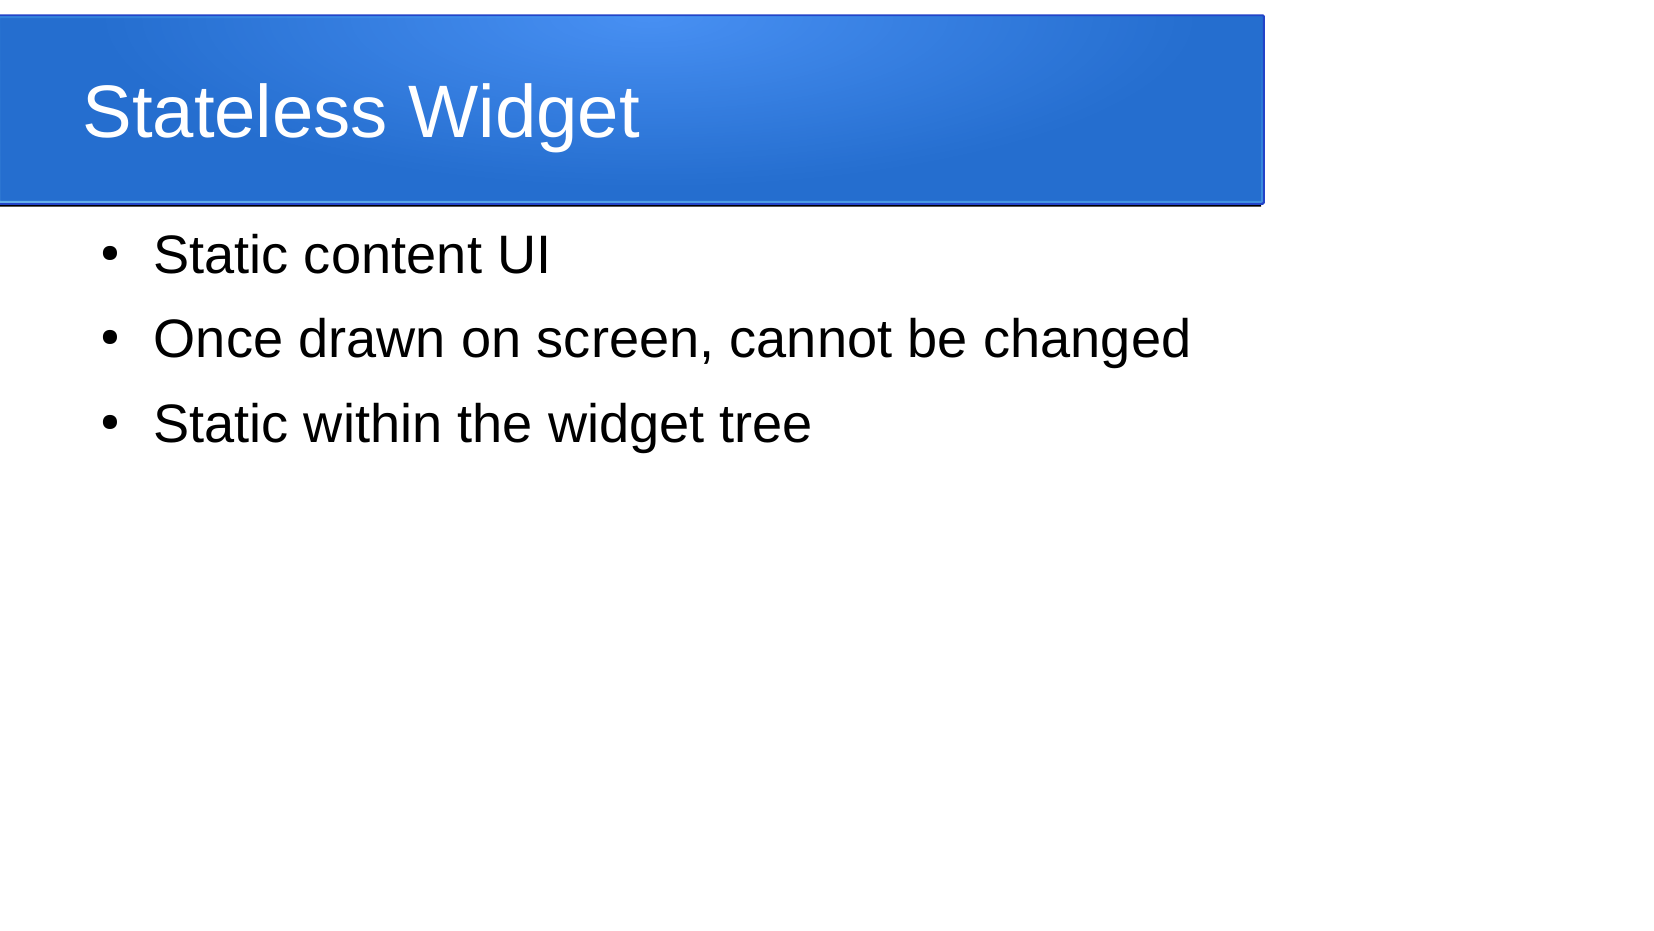

# Stateless Widget
Static content UI
Once drawn on screen, cannot be changed
Static within the widget tree